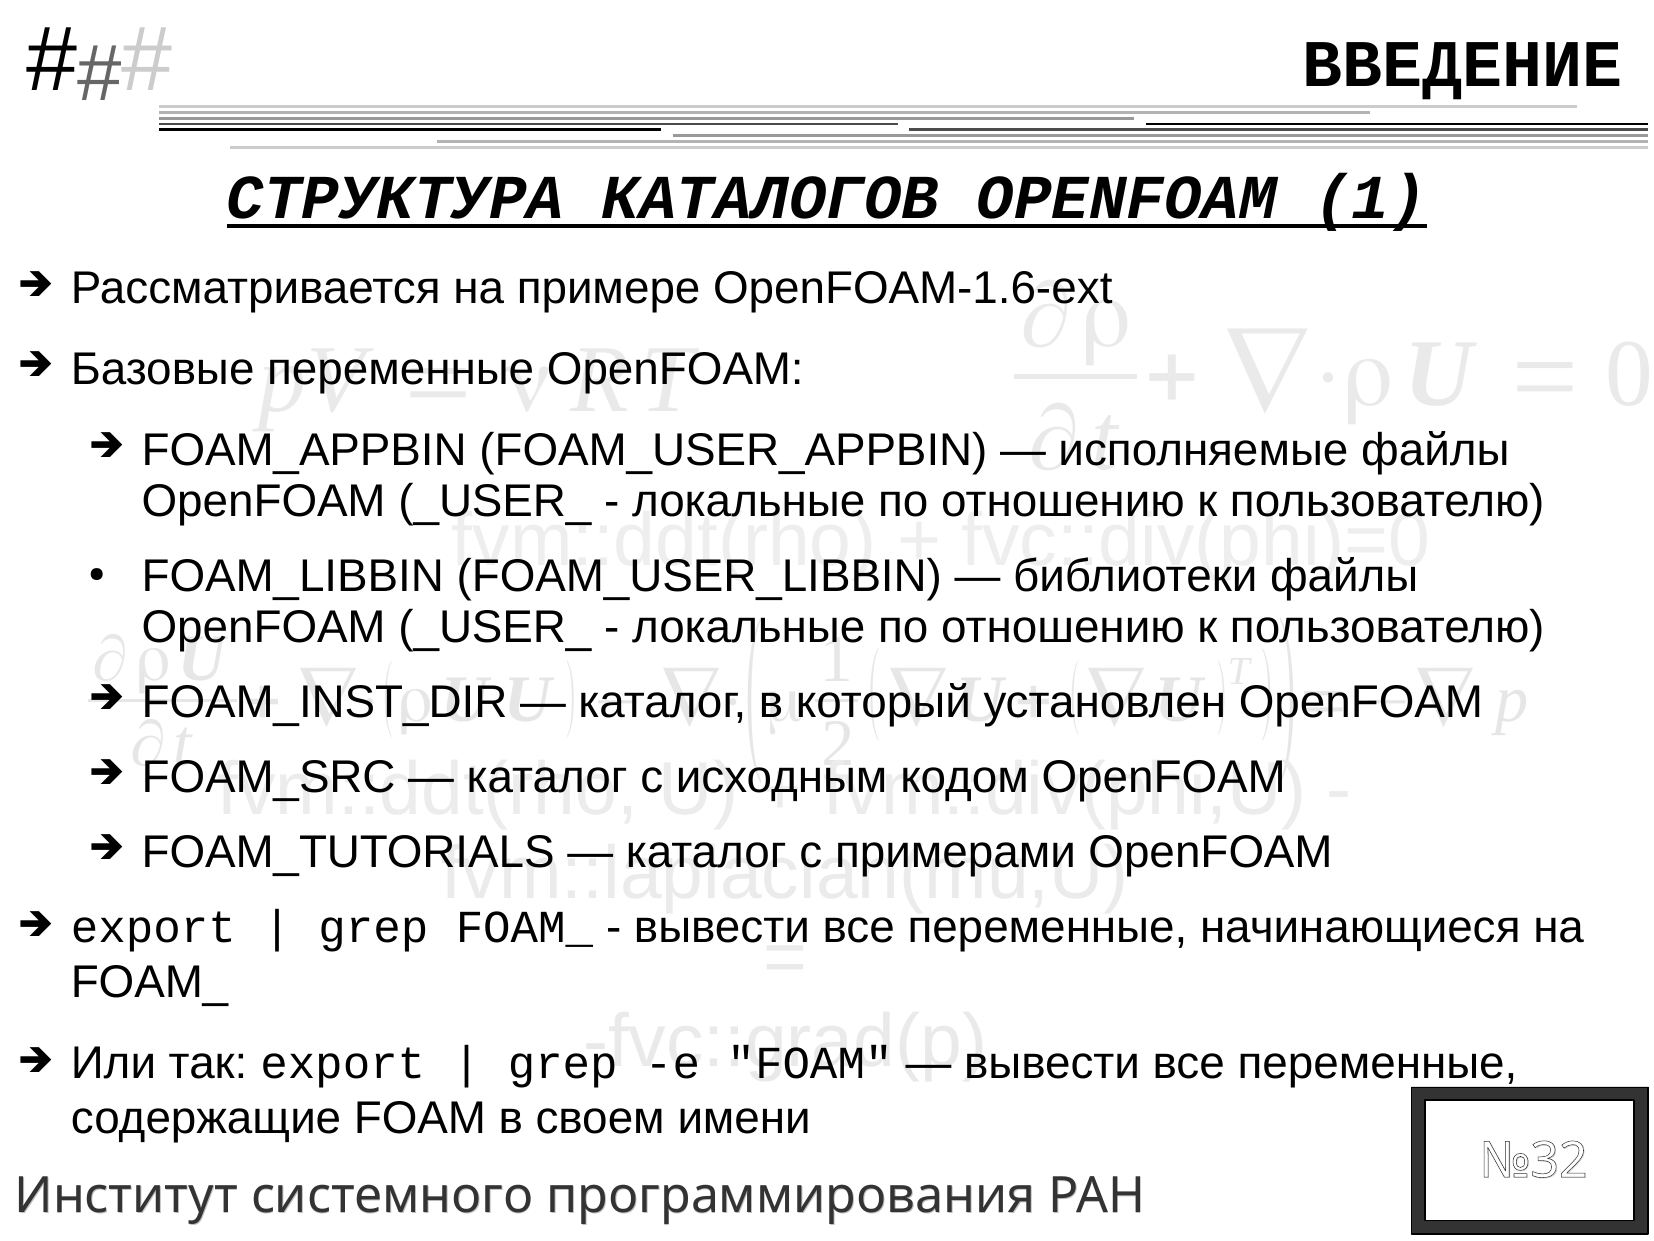

# СТРУКТУРА КАТАЛОГОВ OPENFOAM (1)
Рассматривается на примере OpenFOAM-1.6-ext
Базовые переменные OpenFOAM:
FOAM_APPBIN (FOAM_USER_APPBIN) — исполняемые файлы OpenFOAM (_USER_ - локальные по отношению к пользователю)
FOAM_LIBBIN (FOAM_USER_LIBBIN) — библиотеки файлы OpenFOAM (_USER_ - локальные по отношению к пользователю)
FOAM_INST_DIR — каталог, в который установлен OpenFOAM
FOAM_SRC — каталог с исходным кодом OpenFOAM
FOAM_TUTORIALS — каталог с примерами OpenFOAM
export | grep FOAM_ - вывести все переменные, начинающиеся на FOAM_
Или так: export | grep -e "FOAM" — вывести все переменные, содержащие FOAM в своем имени